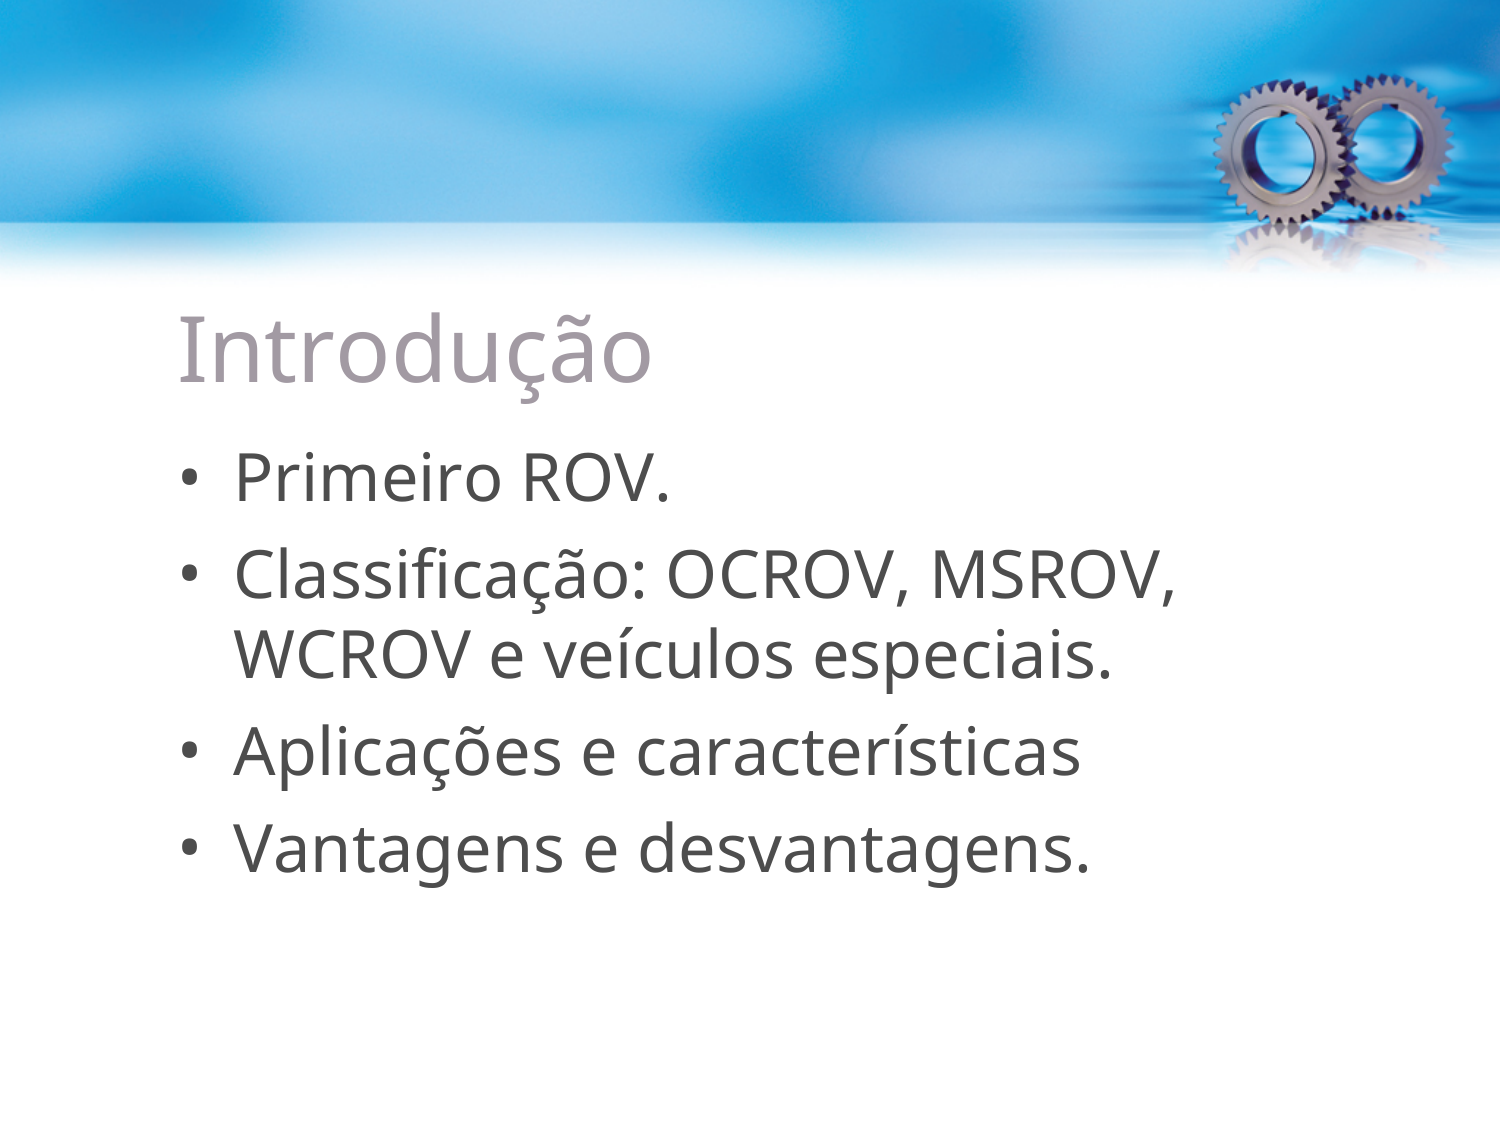

# Introdução
Primeiro ROV.
Classificação: OCROV, MSROV, WCROV e veículos especiais.
Aplicações e características
Vantagens e desvantagens.